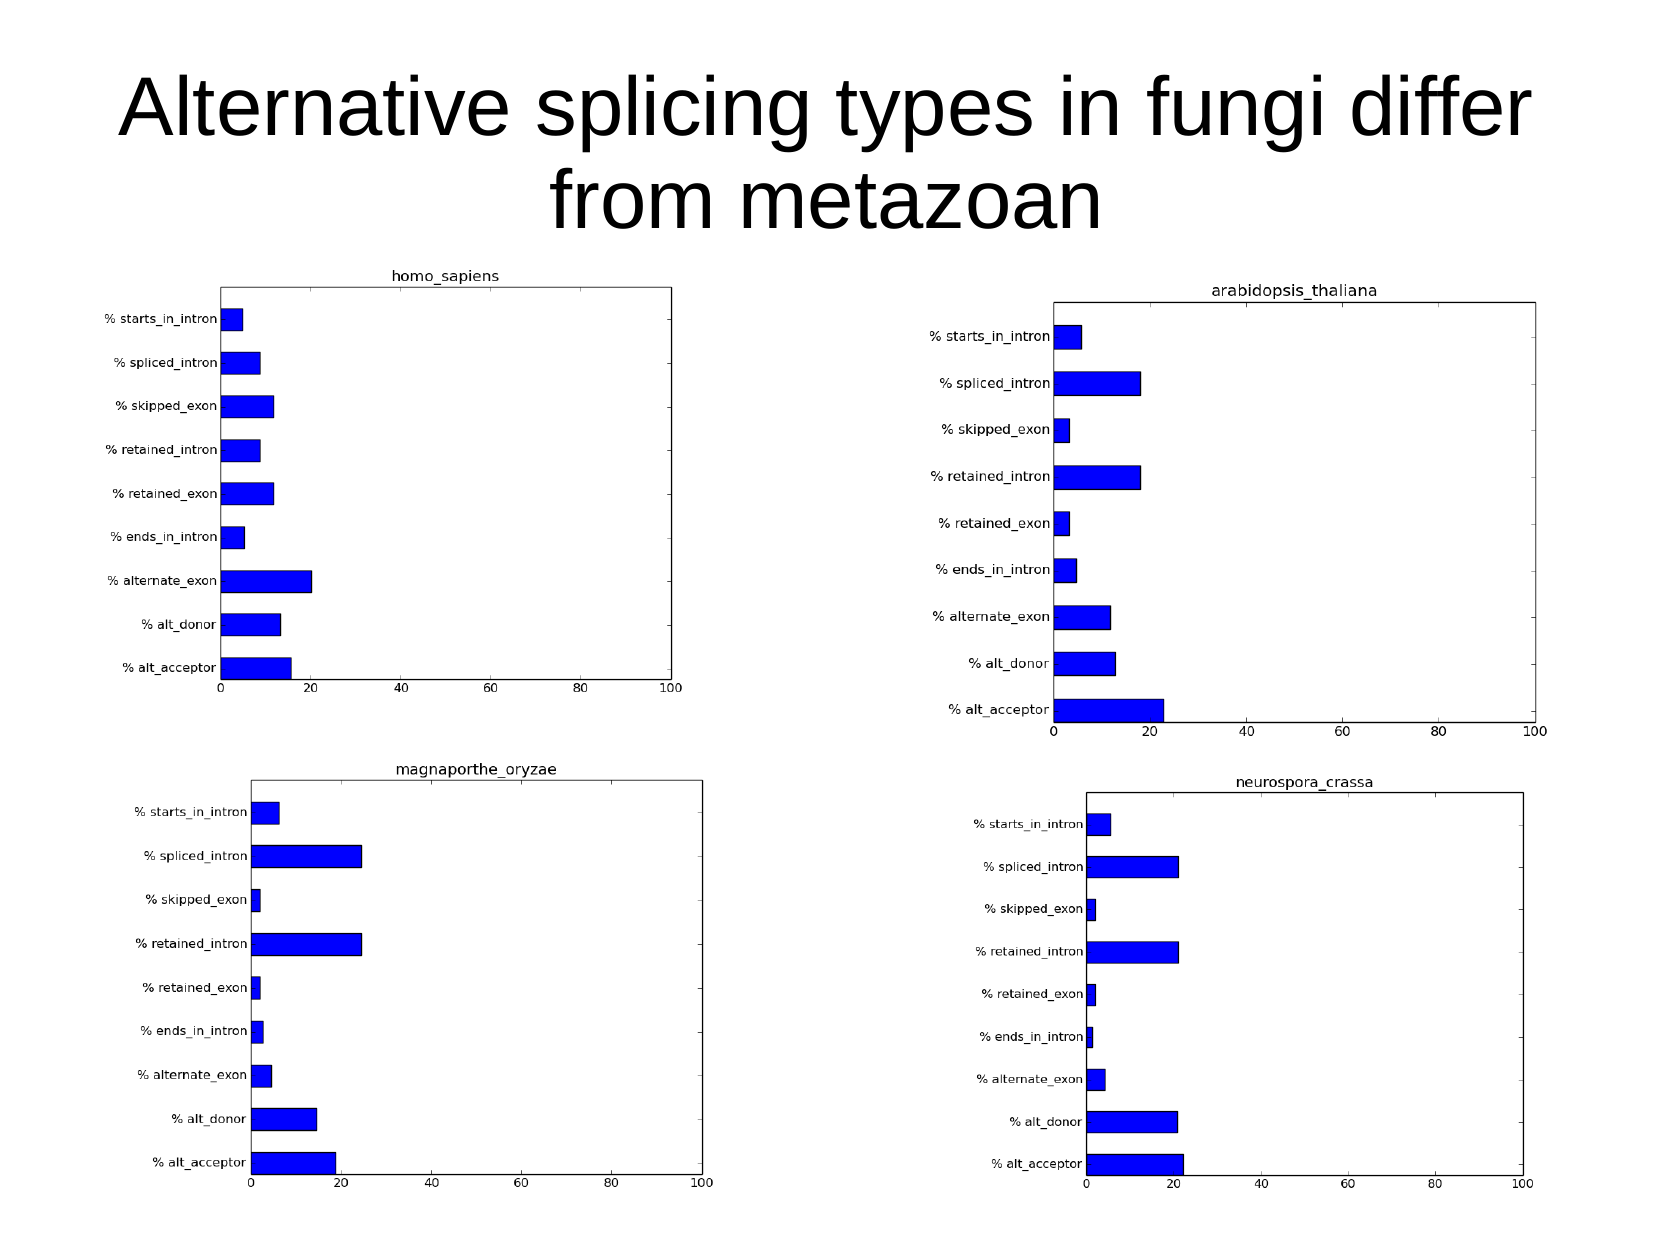

# Alternative splicing types in fungi differ from metazoan